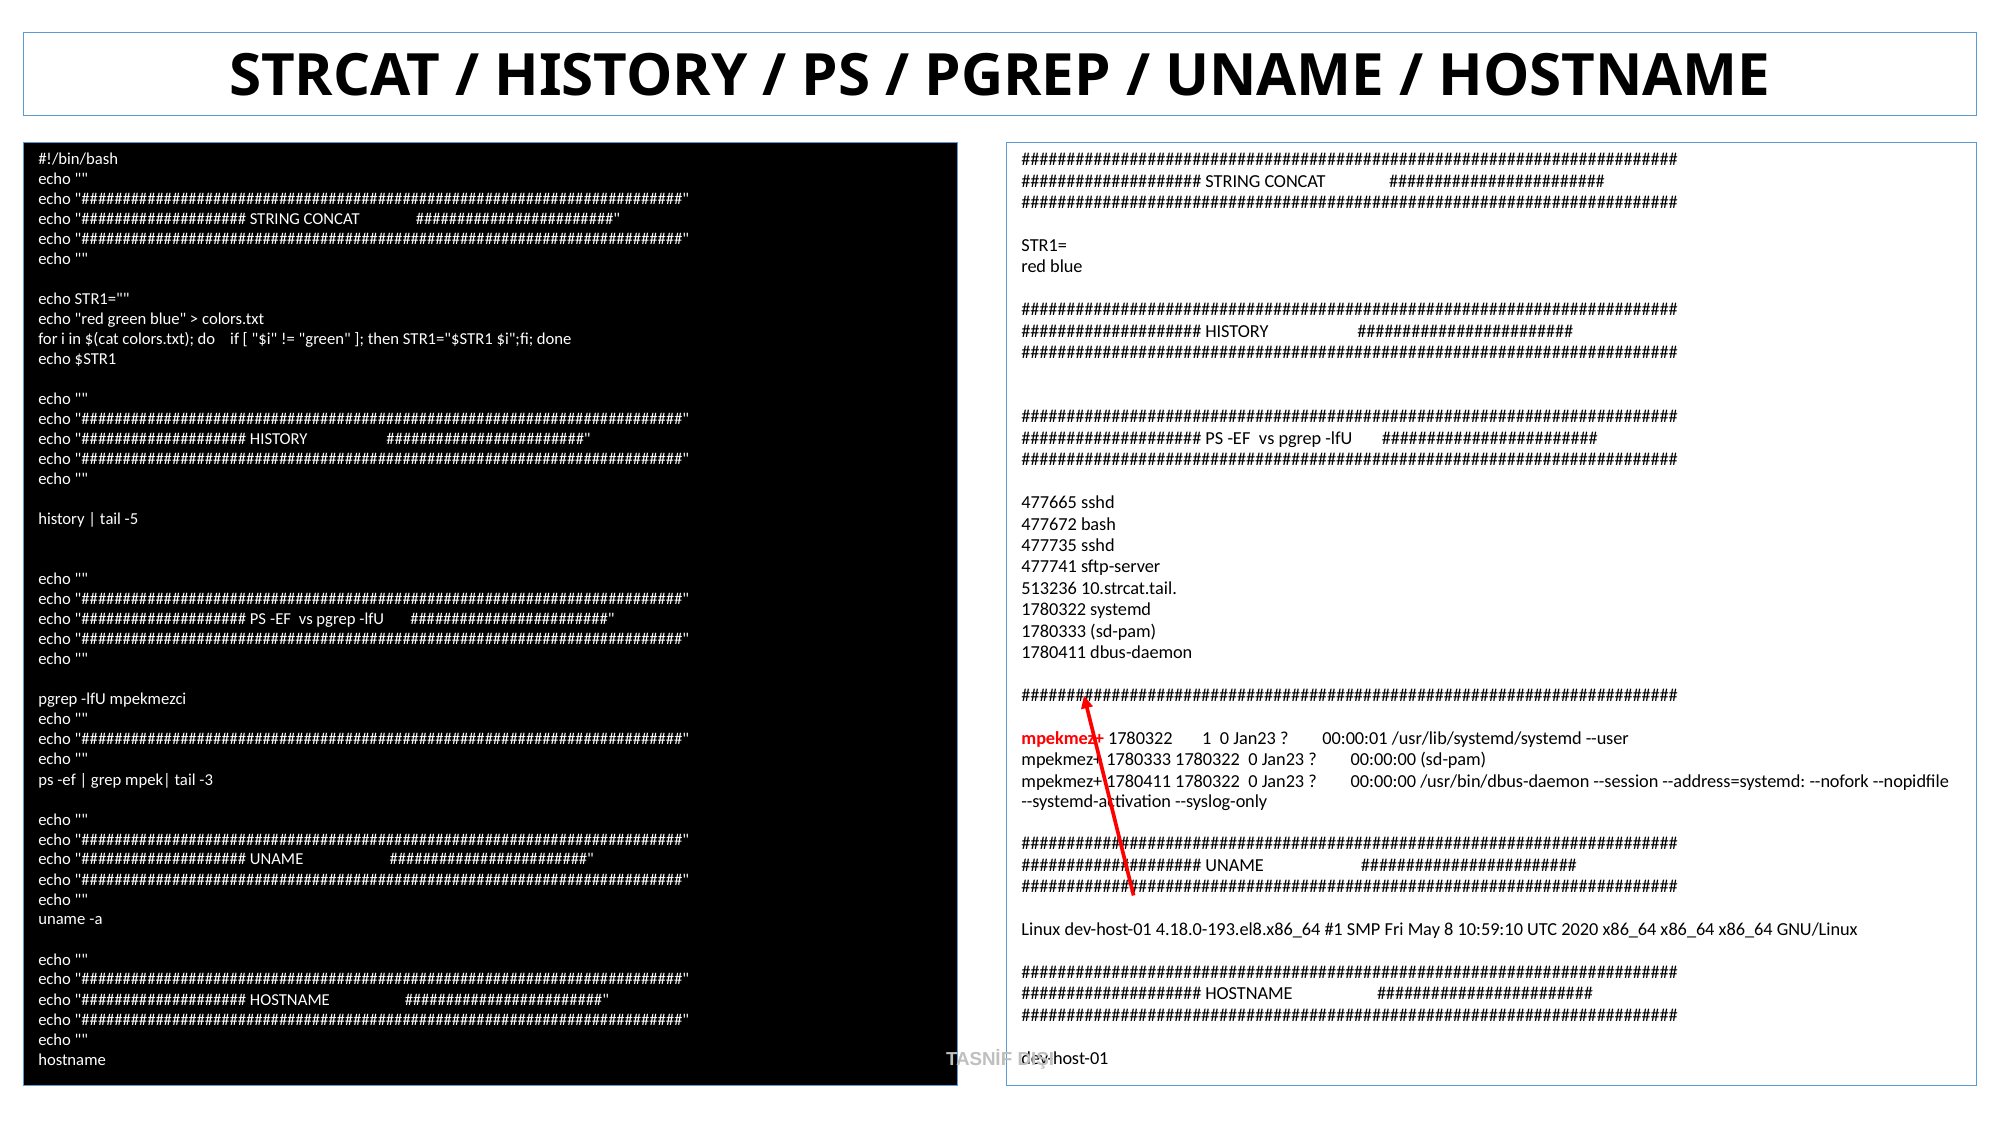

# STRCAT / HISTORY / PS / PGREP / UNAME / HOSTNAME
#!/bin/bash
echo ""
echo "#########################################################################"
echo "#################### STRING CONCAT ########################"
echo "#########################################################################"
echo ""
echo STR1=""
echo "red green blue" > colors.txt
for i in $(cat colors.txt); do if [ "$i" != "green" ]; then STR1="$STR1 $i";fi; done
echo $STR1
echo ""
echo "#########################################################################"
echo "#################### HISTORY ########################"
echo "#########################################################################"
echo ""
history | tail -5
echo ""
echo "#########################################################################"
echo "#################### PS -EF vs pgrep -lfU ########################"
echo "#########################################################################"
echo ""
pgrep -lfU mpekmezci
echo ""
echo "#########################################################################"
echo ""
ps -ef | grep mpek| tail -3
echo ""
echo "#########################################################################"
echo "#################### UNAME ########################"
echo "#########################################################################"
echo ""
uname -a
echo ""
echo "#########################################################################"
echo "#################### HOSTNAME ########################"
echo "#########################################################################"
echo ""
hostname
#########################################################################
#################### STRING CONCAT ########################
#########################################################################
STR1=
red blue
#########################################################################
#################### HISTORY ########################
#########################################################################
#########################################################################
#################### PS -EF vs pgrep -lfU ########################
#########################################################################
477665 sshd
477672 bash
477735 sshd
477741 sftp-server
513236 10.strcat.tail.
1780322 systemd
1780333 (sd-pam)
1780411 dbus-daemon
#########################################################################
mpekmez+ 1780322 1 0 Jan23 ? 00:00:01 /usr/lib/systemd/systemd --user
mpekmez+ 1780333 1780322 0 Jan23 ? 00:00:00 (sd-pam)
mpekmez+ 1780411 1780322 0 Jan23 ? 00:00:00 /usr/bin/dbus-daemon --session --address=systemd: --nofork --nopidfile --systemd-activation --syslog-only
#########################################################################
#################### UNAME ########################
#########################################################################
Linux dev-host-01 4.18.0-193.el8.x86_64 #1 SMP Fri May 8 10:59:10 UTC 2020 x86_64 x86_64 x86_64 GNU/Linux
#########################################################################
#################### HOSTNAME ########################
#########################################################################
dev-host-01
TASNİF DIŞI